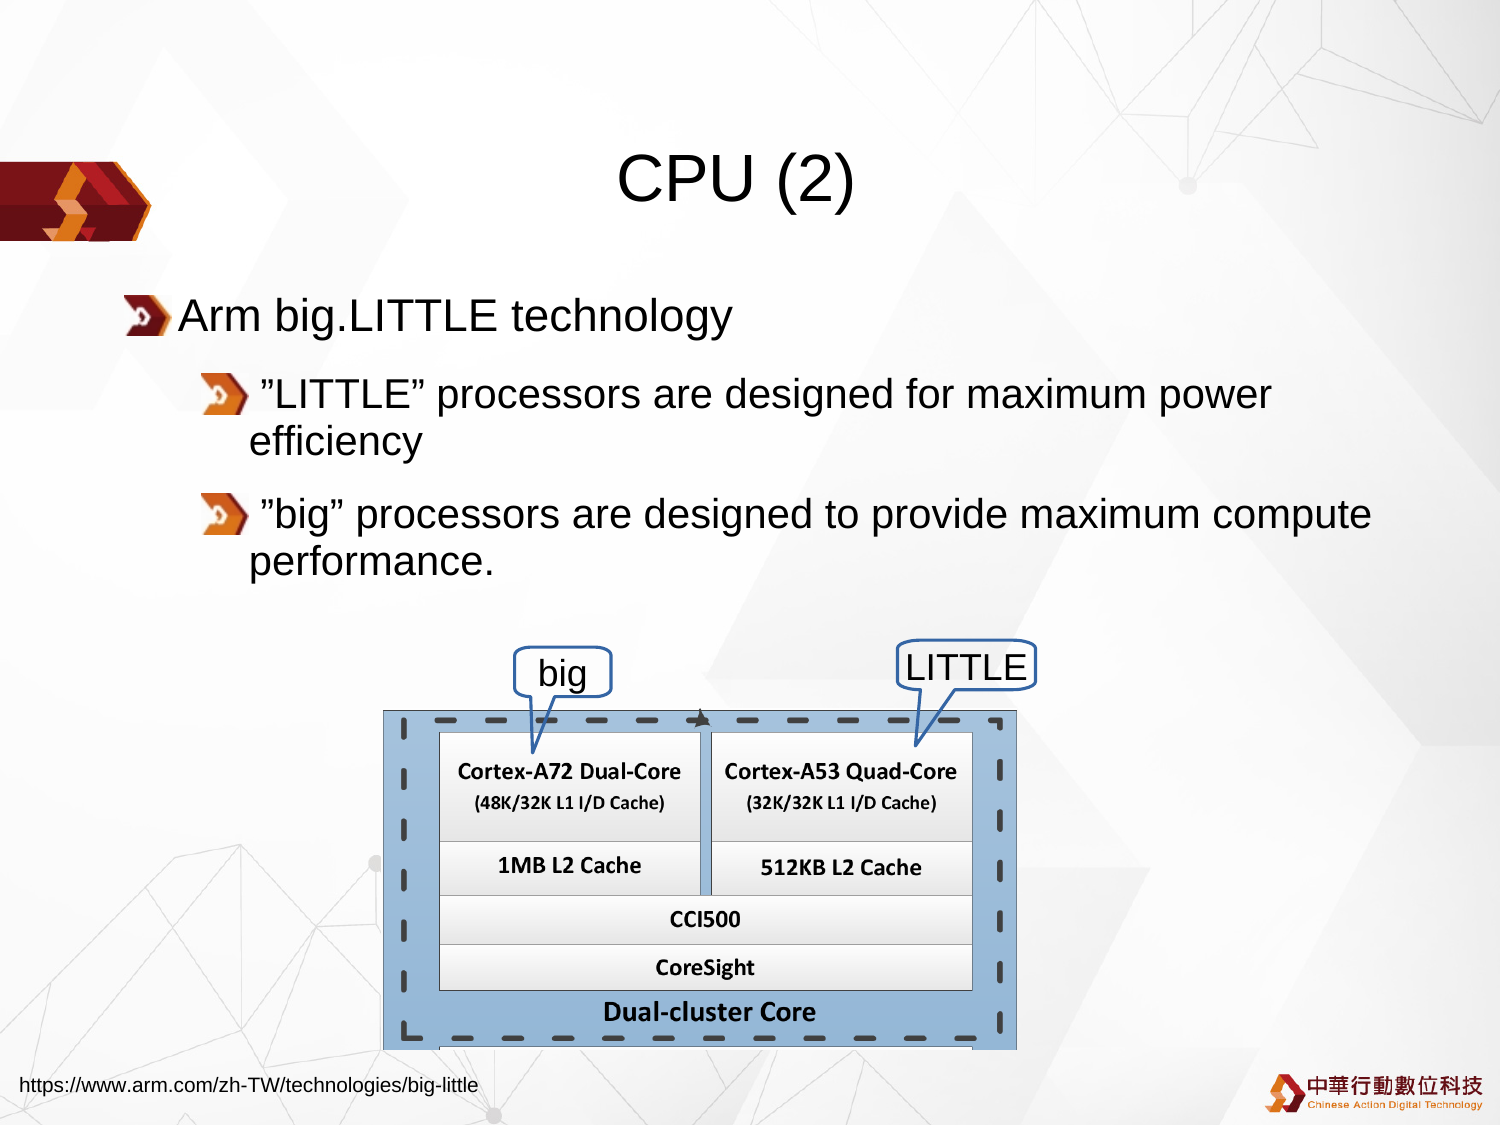

# CPU (2)
Arm big.LITTLE technology
 ”LITTLE” processors are designed for maximum power efficiency
 ”big” processors are designed to provide maximum compute performance.
LITTLE
big
https://www.arm.com/zh-TW/technologies/big-little